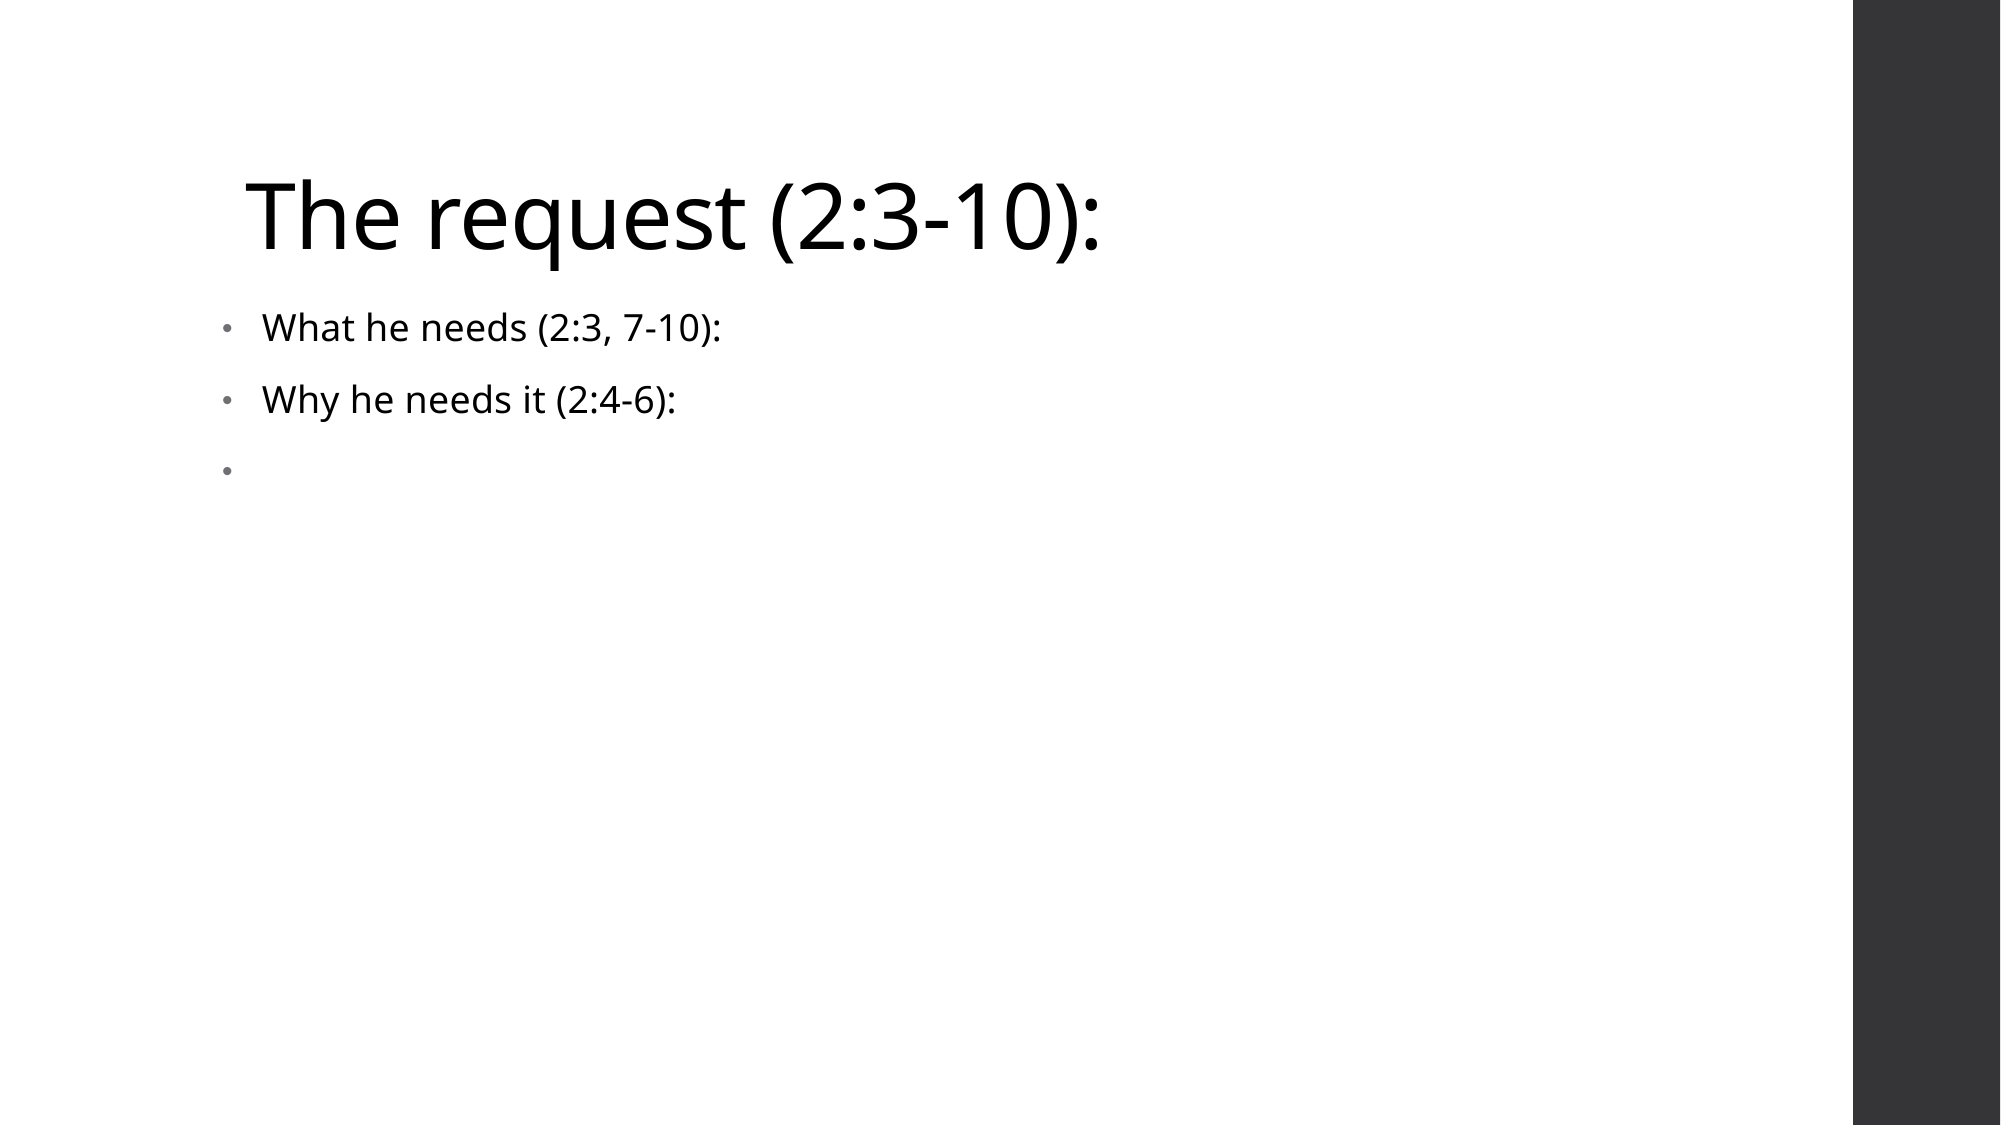

# The request (2:3-10):
 What he needs (2:3, 7-10):
 Why he needs it (2:4-6):